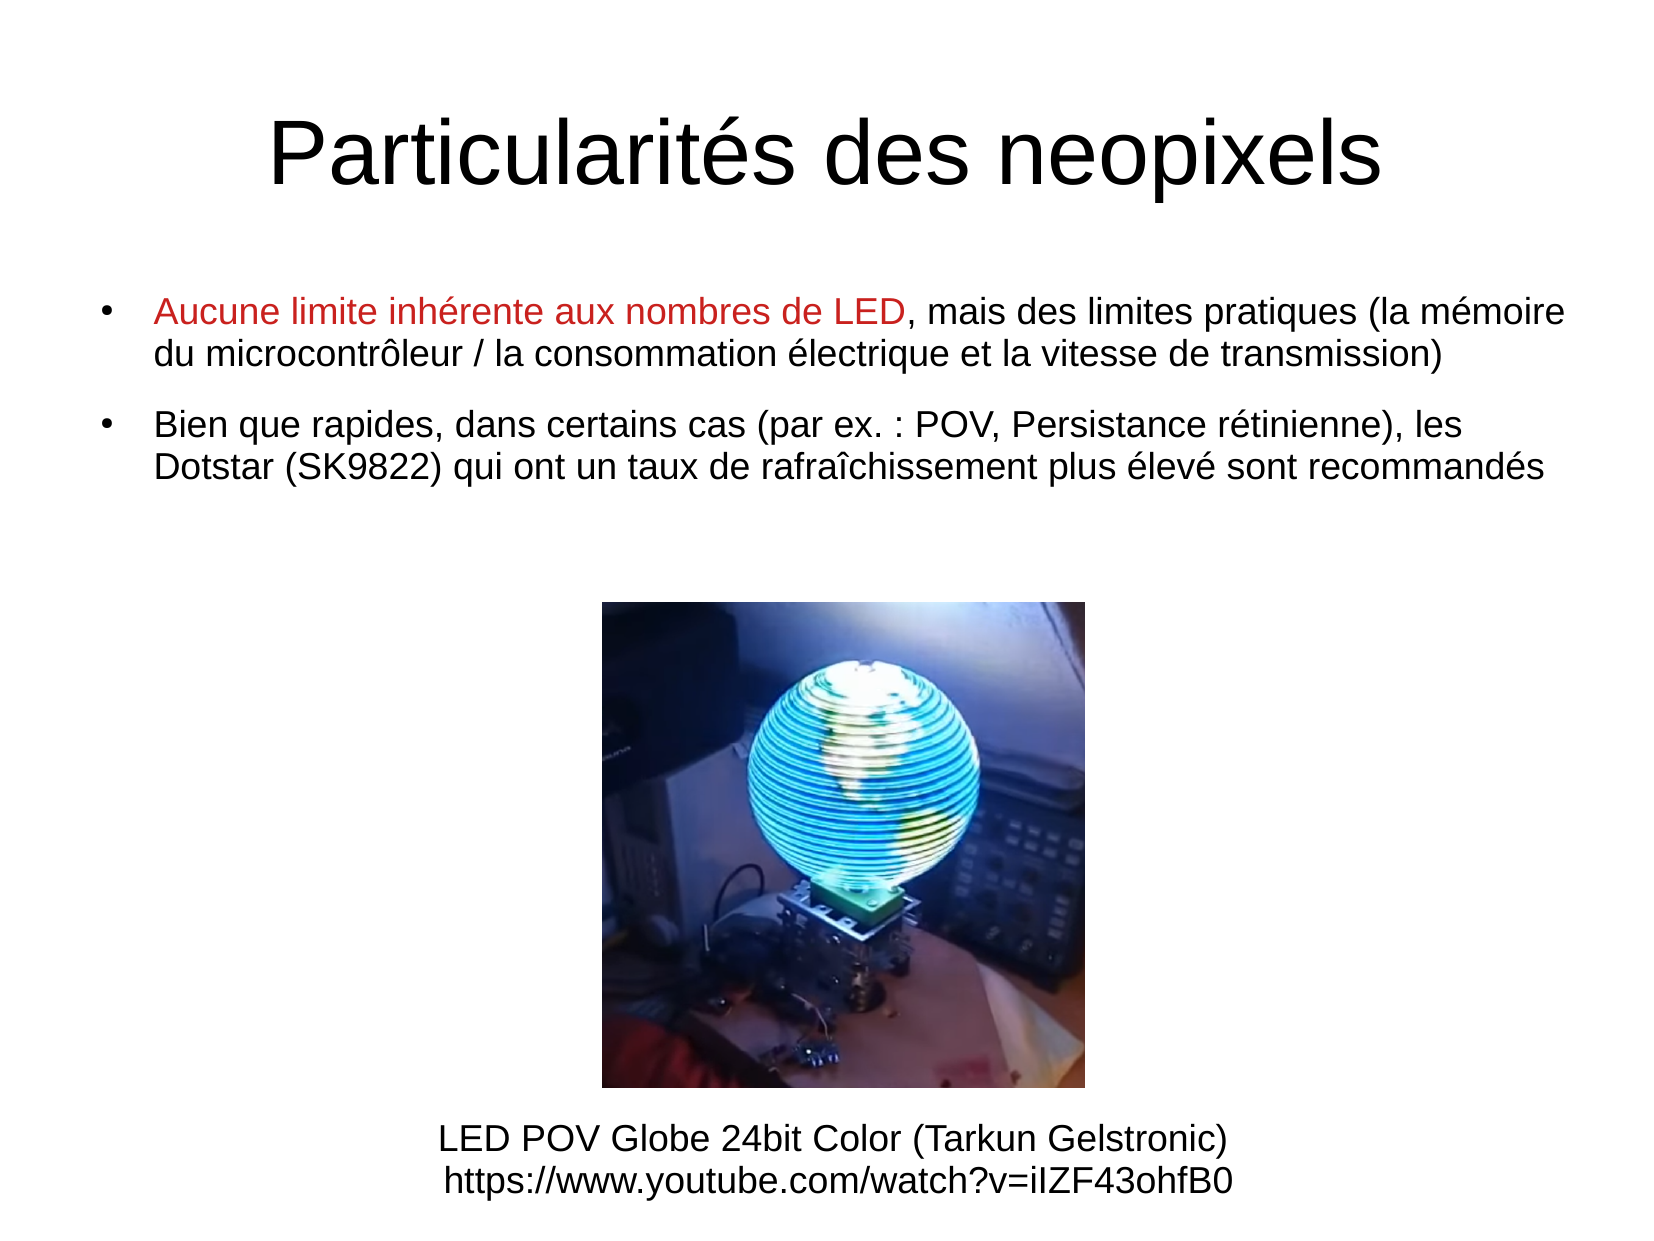

# Particularités des neopixels
Aucune limite inhérente aux nombres de LED, mais des limites pratiques (la mémoire du microcontrôleur / la consommation électrique et la vitesse de transmission)
Bien que rapides, dans certains cas (par ex. : POV, Persistance rétinienne), les Dotstar (SK9822) qui ont un taux de rafraîchissement plus élevé sont recommandés
LED POV Globe 24bit Color (Tarkun Gelstronic)
https://www.youtube.com/watch?v=iIZF43ohfB0